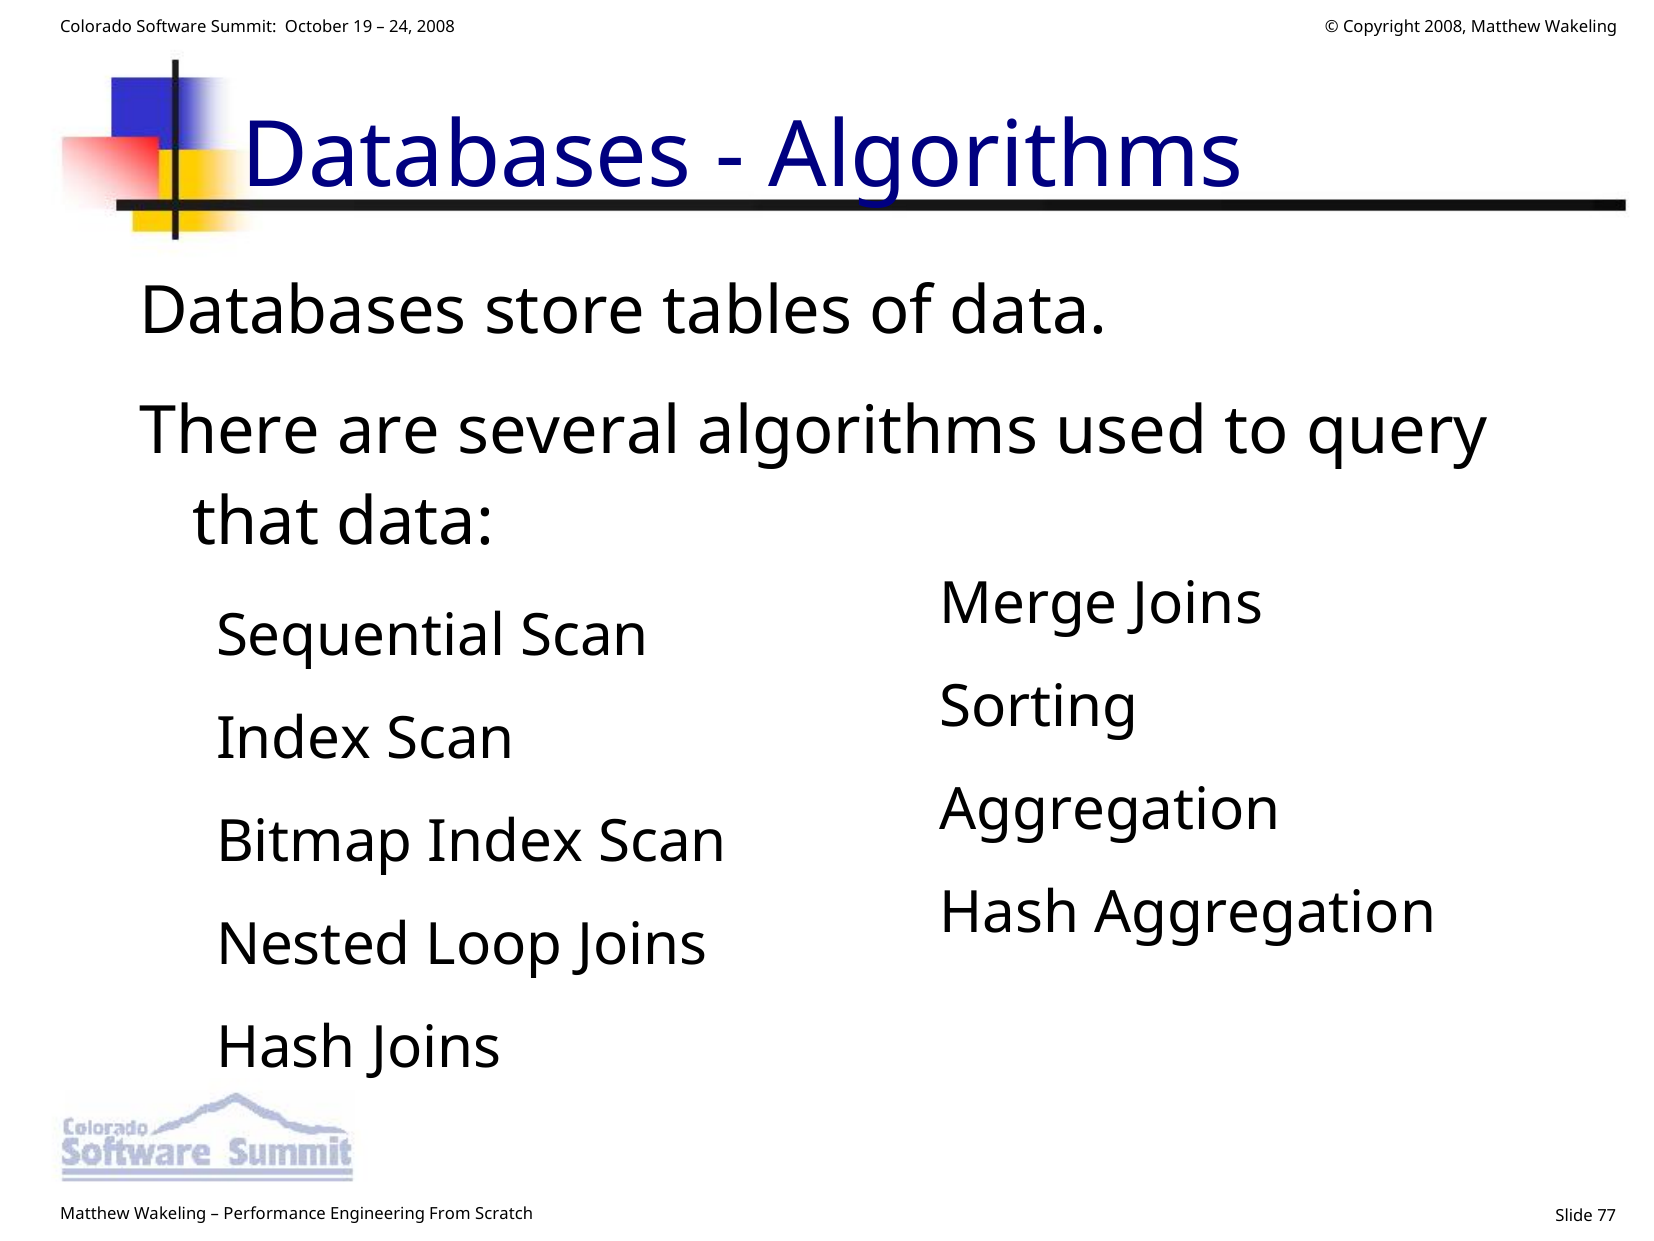

# Databases - Algorithms
Databases store tables of data.
There are several algorithms used to query that data:
Sequential Scan
Index Scan
Bitmap Index Scan
Nested Loop Joins
Hash Joins
Merge Joins
Sorting
Aggregation
Hash Aggregation